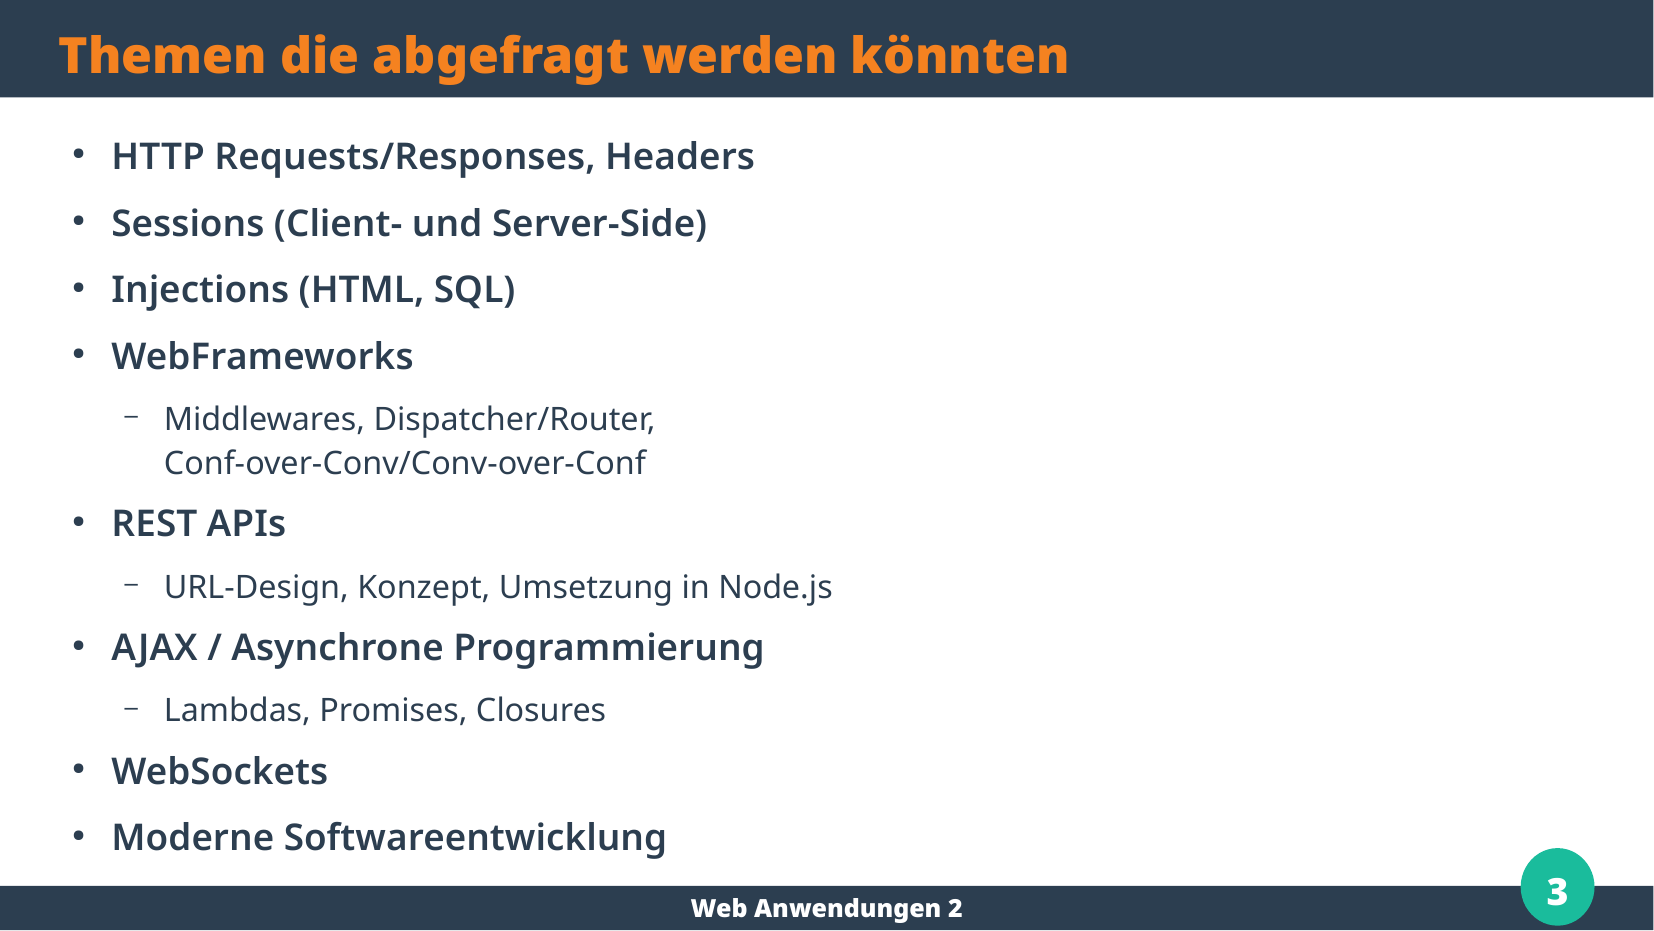

# Themen die abgefragt werden könnten
HTTP Requests/Responses, Headers
Sessions (Client- und Server-Side)
Injections (HTML, SQL)
WebFrameworks
Middlewares, Dispatcher/Router,
Conf-over-Conv/Conv-over-Conf
REST APIs
URL-Design, Konzept, Umsetzung in Node.js
AJAX / Asynchrone Programmierung
Lambdas, Promises, Closures
WebSockets
Moderne Softwareentwicklung
3